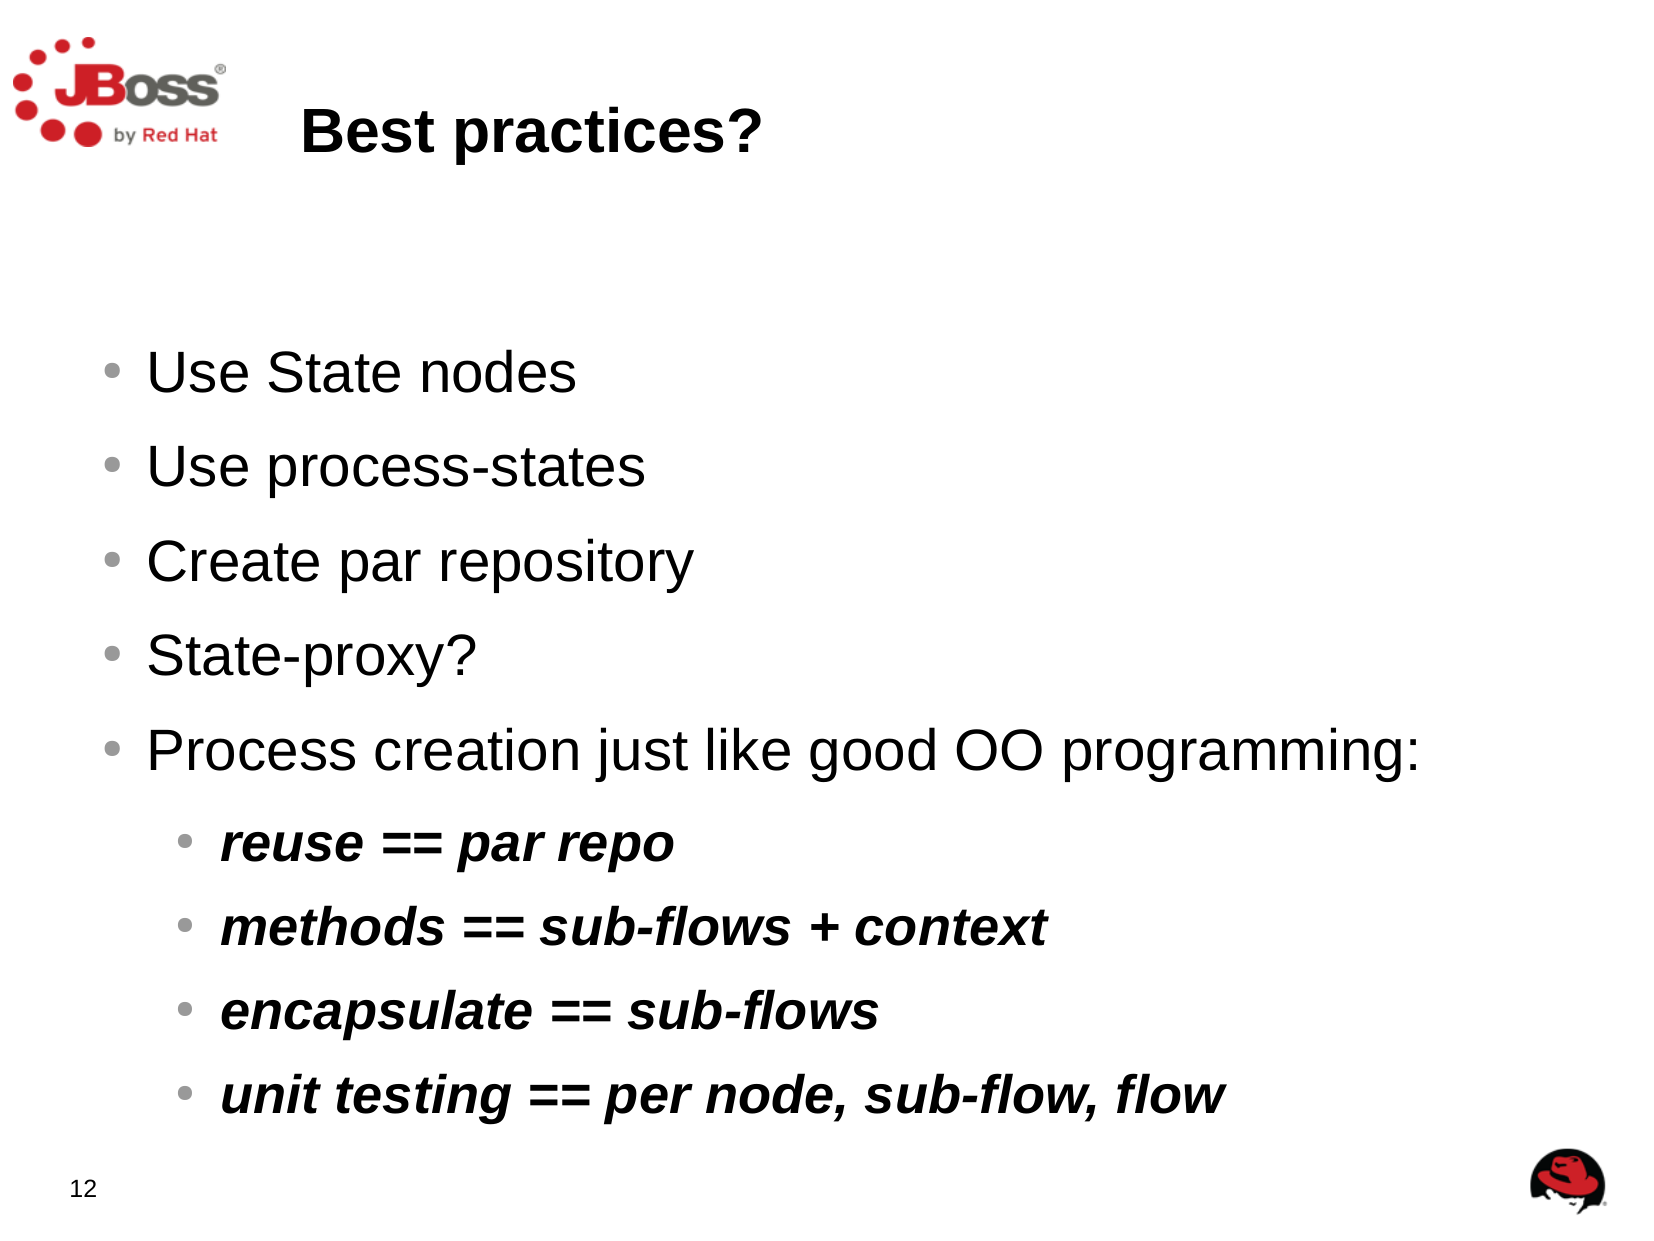

# Best practices?
Use State nodes
Use process-states
Create par repository
State-proxy?
Process creation just like good OO programming:
reuse == par repo
methods == sub-flows + context
encapsulate == sub-flows
unit testing == per node, sub-flow, flow